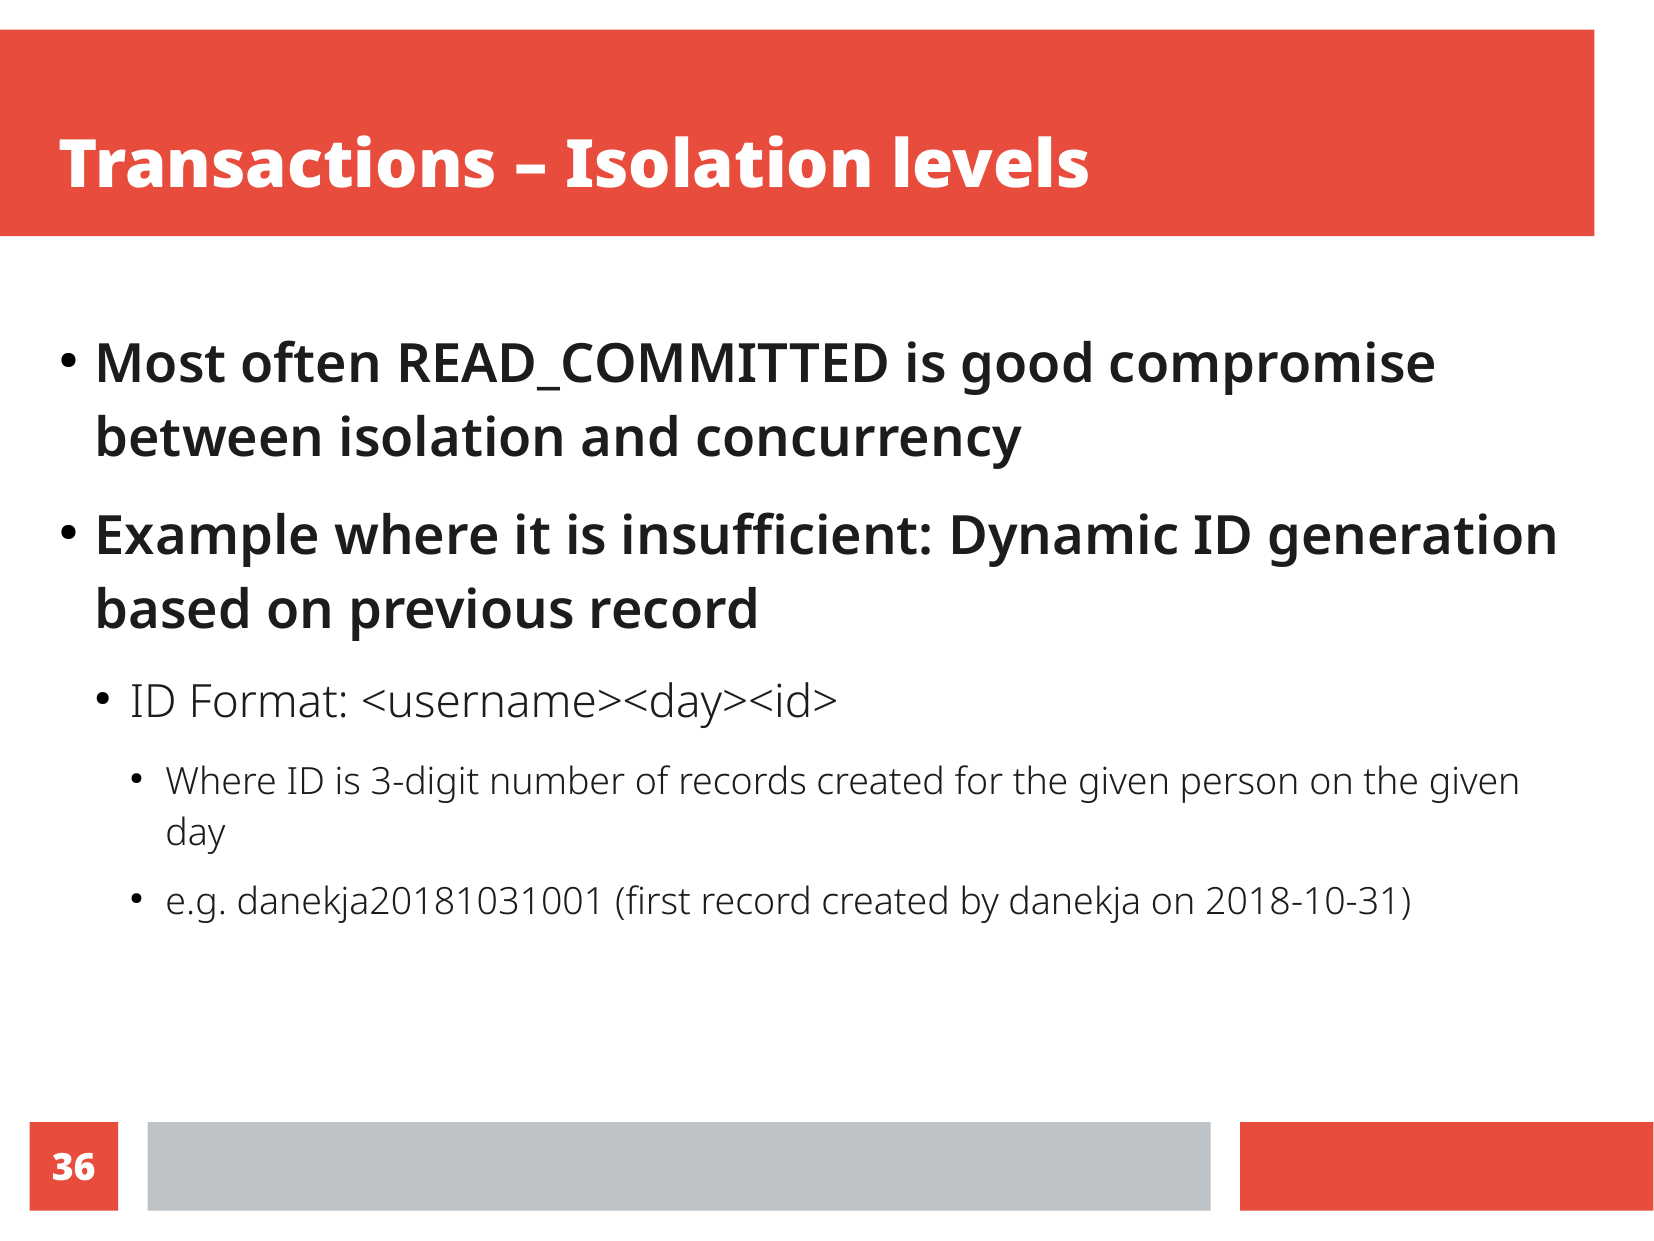

# Transactions – Isolation levels
Most often READ_COMMITTED is good compromise between isolation and concurrency
Example where it is insufficient: Dynamic ID generation based on previous record
ID Format: <username><day><id>
Where ID is 3-digit number of records created for the given person on the given day
e.g. danekja20181031001 (first record created by danekja on 2018-10-31)
36